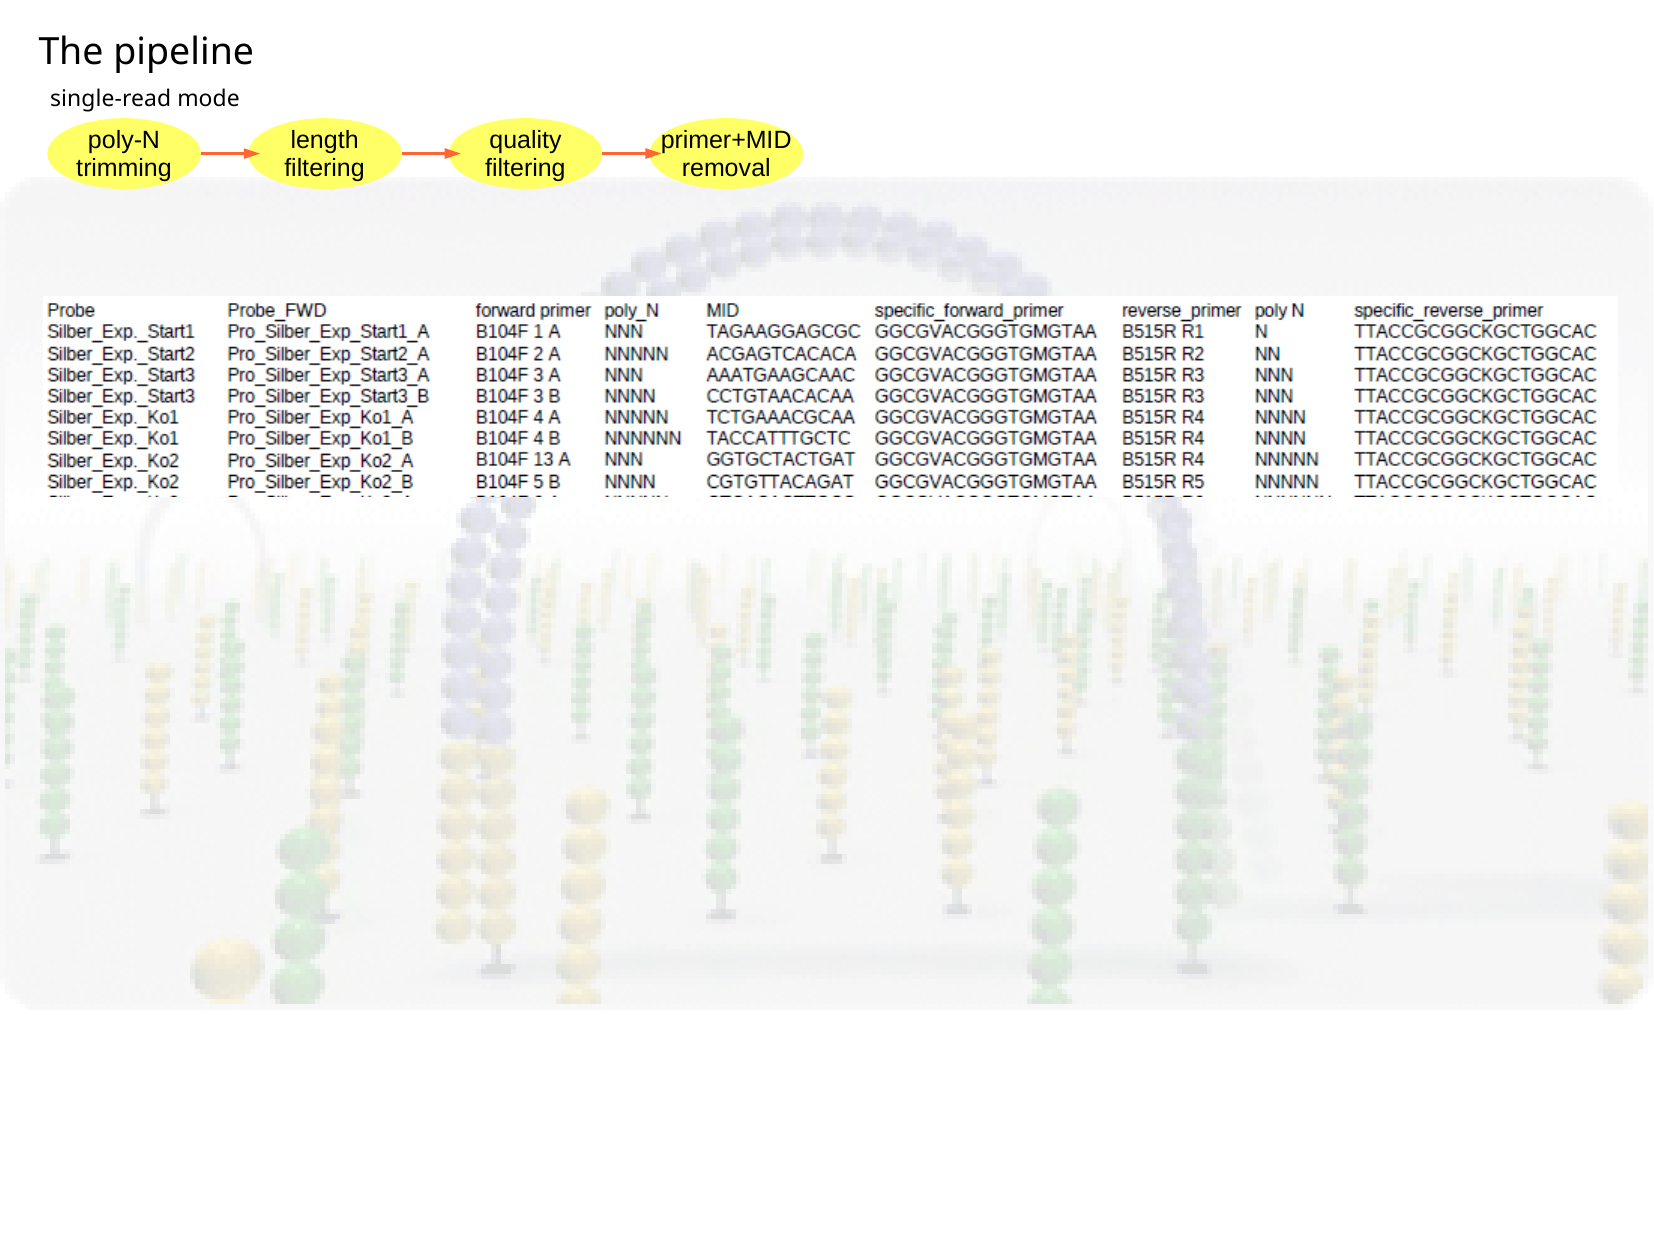

The pipeline
single-read mode
quality
filtering
primer+MID
removal
poly-N
trimming
length
filtering